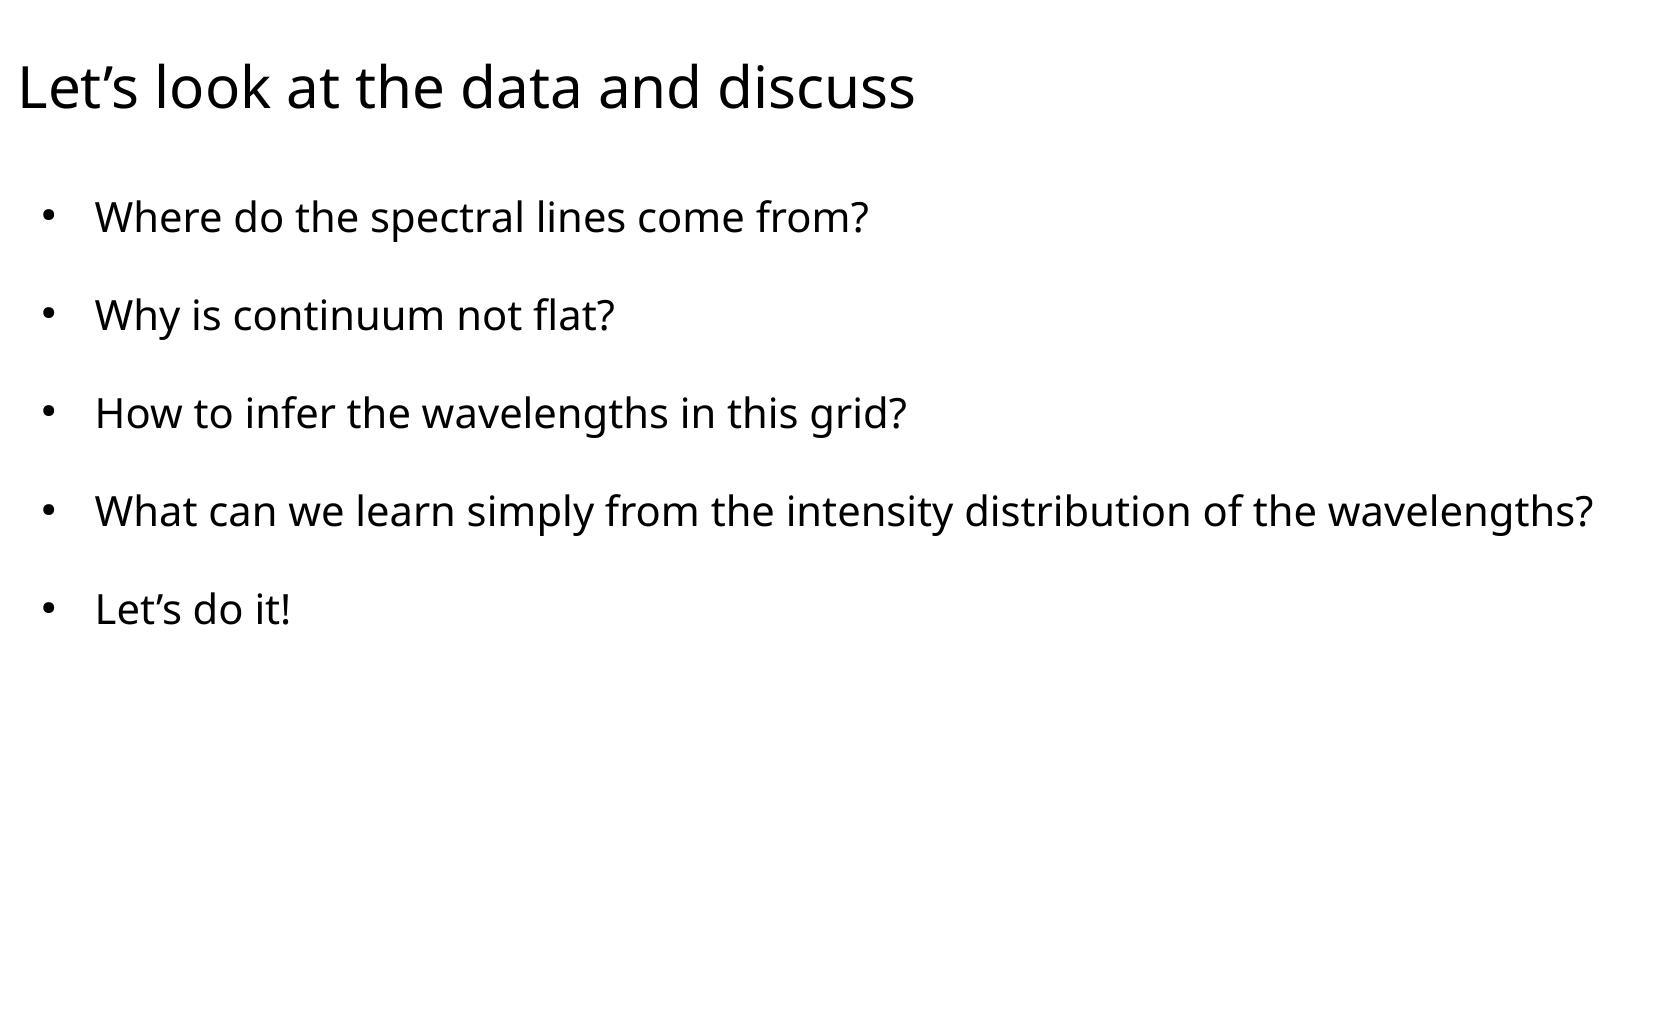

# Let’s look at the data and discuss
Where do the spectral lines come from?
Why is continuum not flat?
How to infer the wavelengths in this grid?
What can we learn simply from the intensity distribution of the wavelengths?
Let’s do it!